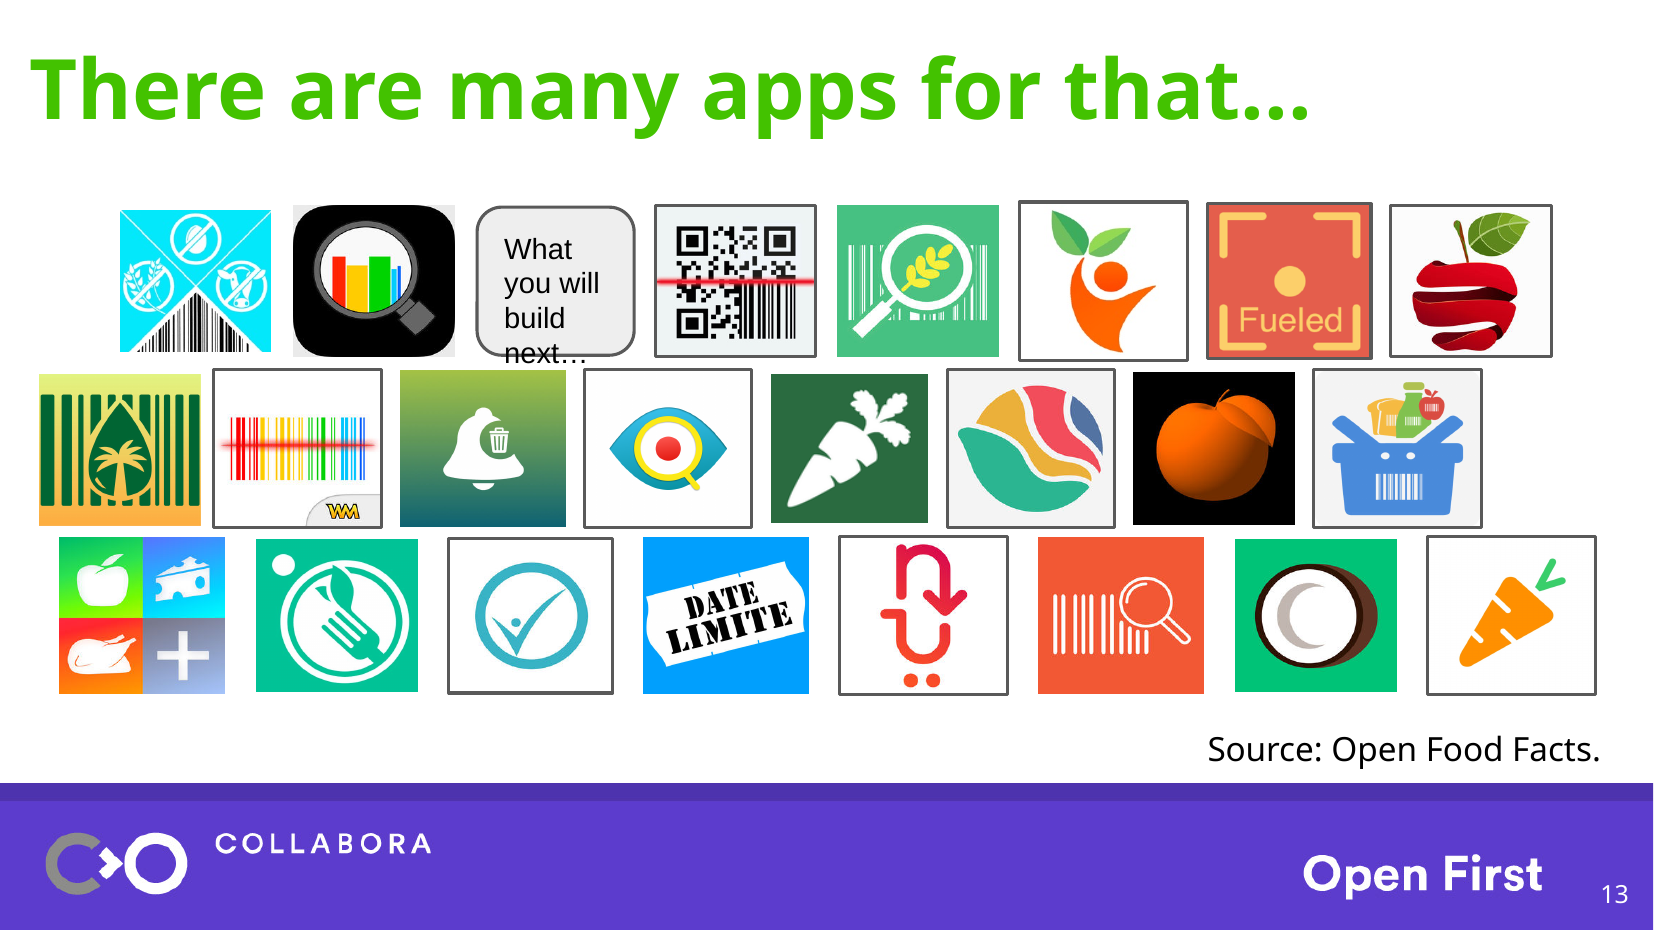

# There are many apps for that...
What you will build next…
13
Source: Open Food Facts.